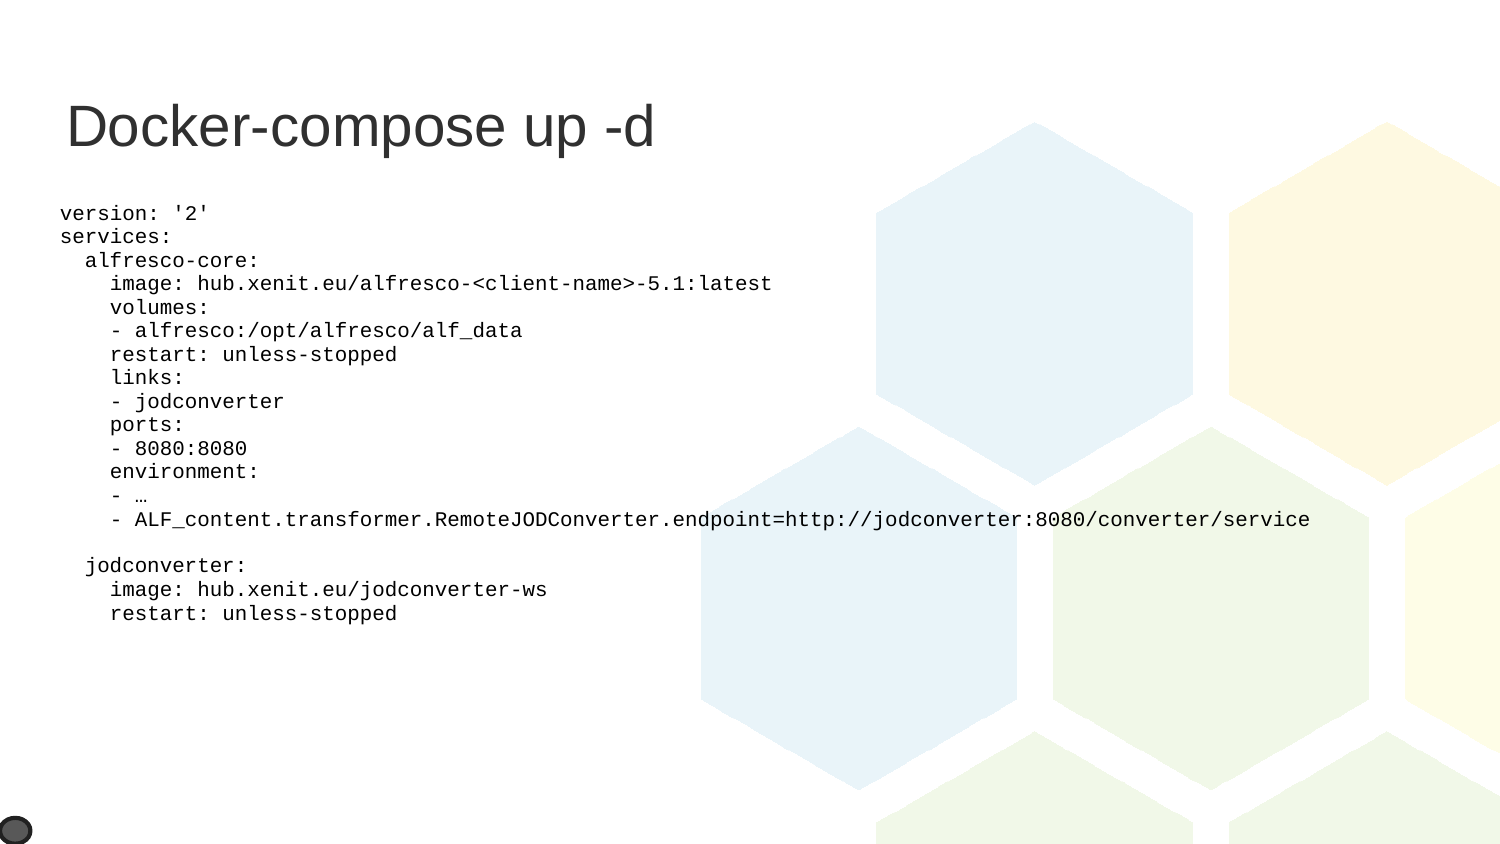

# Docker-compose up -d
version: '2'
services:
 alfresco-core:
 image: hub.xenit.eu/alfresco-<client-name>-5.1:latest
 volumes:
 - alfresco:/opt/alfresco/alf_data
 restart: unless-stopped
 links:
 - jodconverter
 ports:
 - 8080:8080
 environment:
 - …
 - ALF_content.transformer.RemoteJODConverter.endpoint=http://jodconverter:8080/converter/service
 jodconverter:
 image: hub.xenit.eu/jodconverter-ws
 restart: unless-stopped